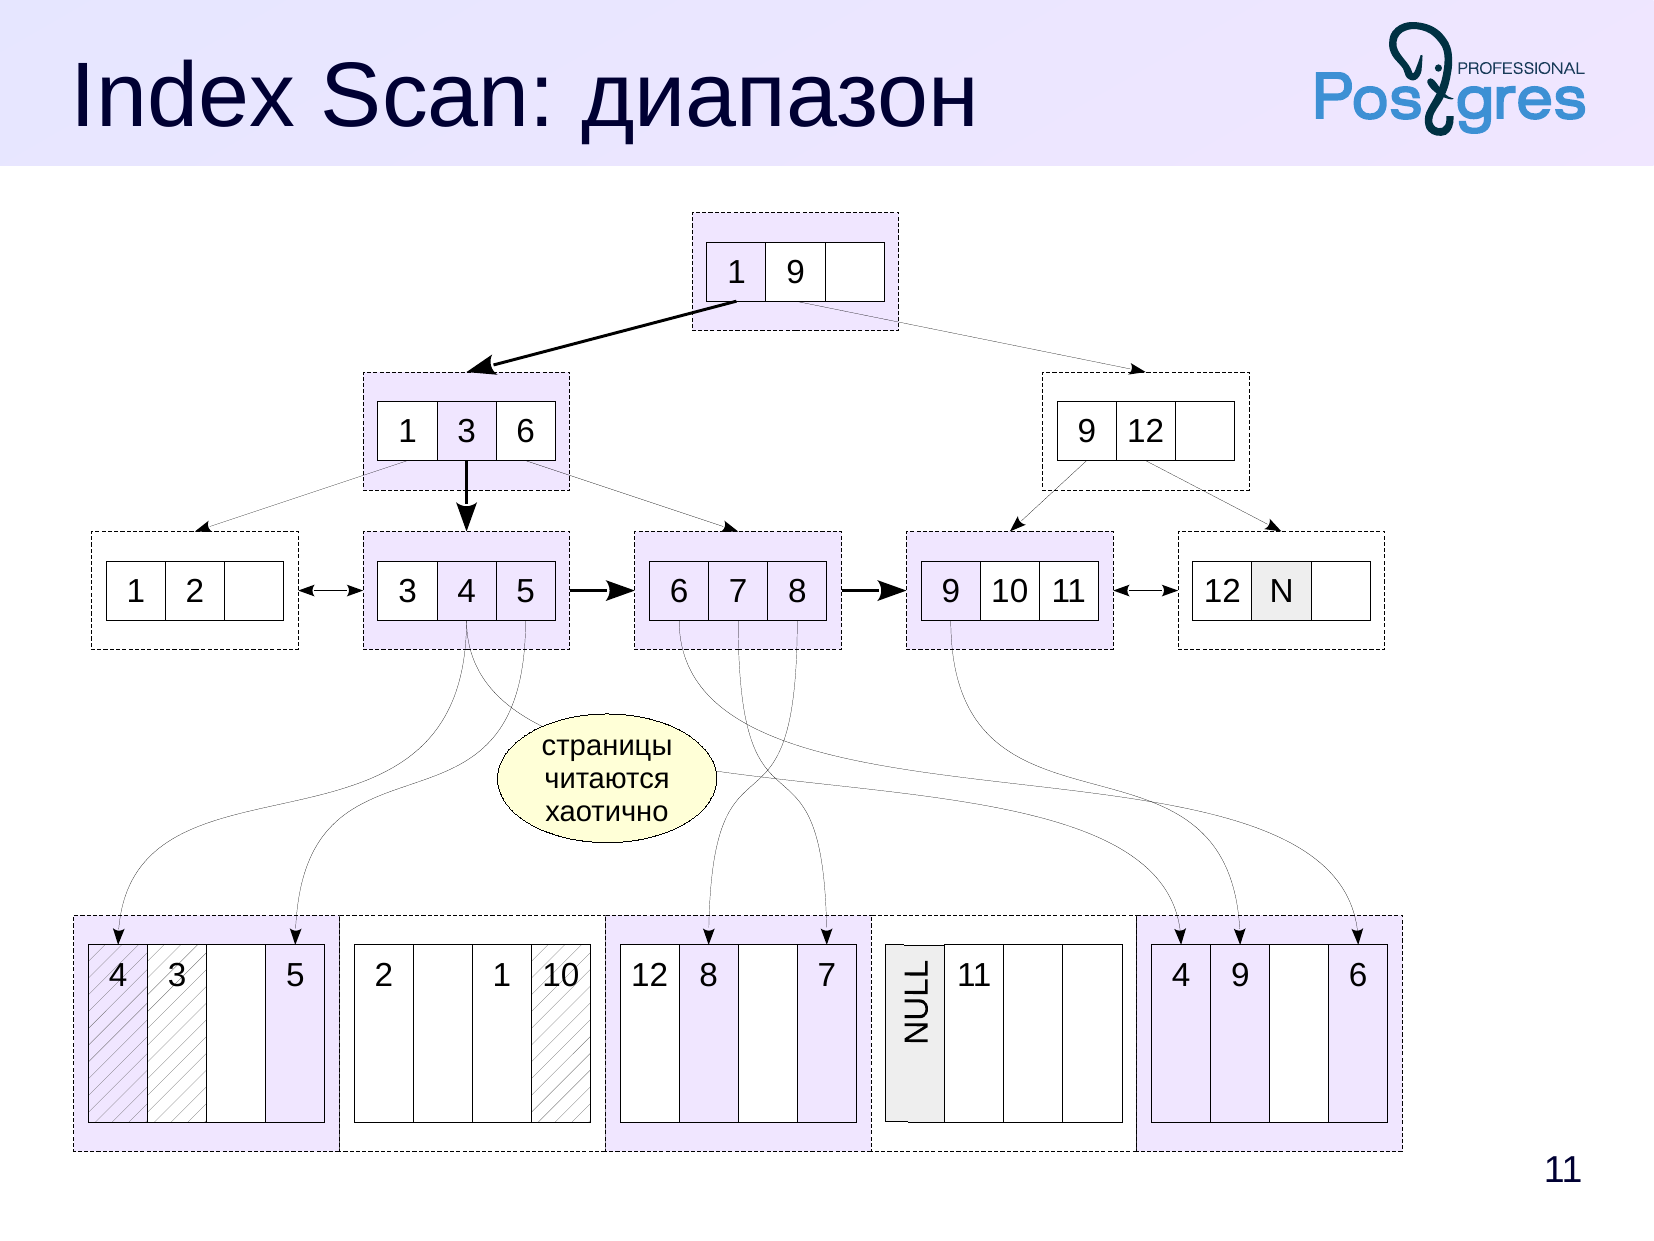

# Index Scan: диапазон
1
9
1
3
6
9
12
1
2
3
4
5
6
7
8
9
10
11
12
N
страницы
читаются
хаотично
4
3
5
2
1
10
12
8
7
11
4
9
6
NULL